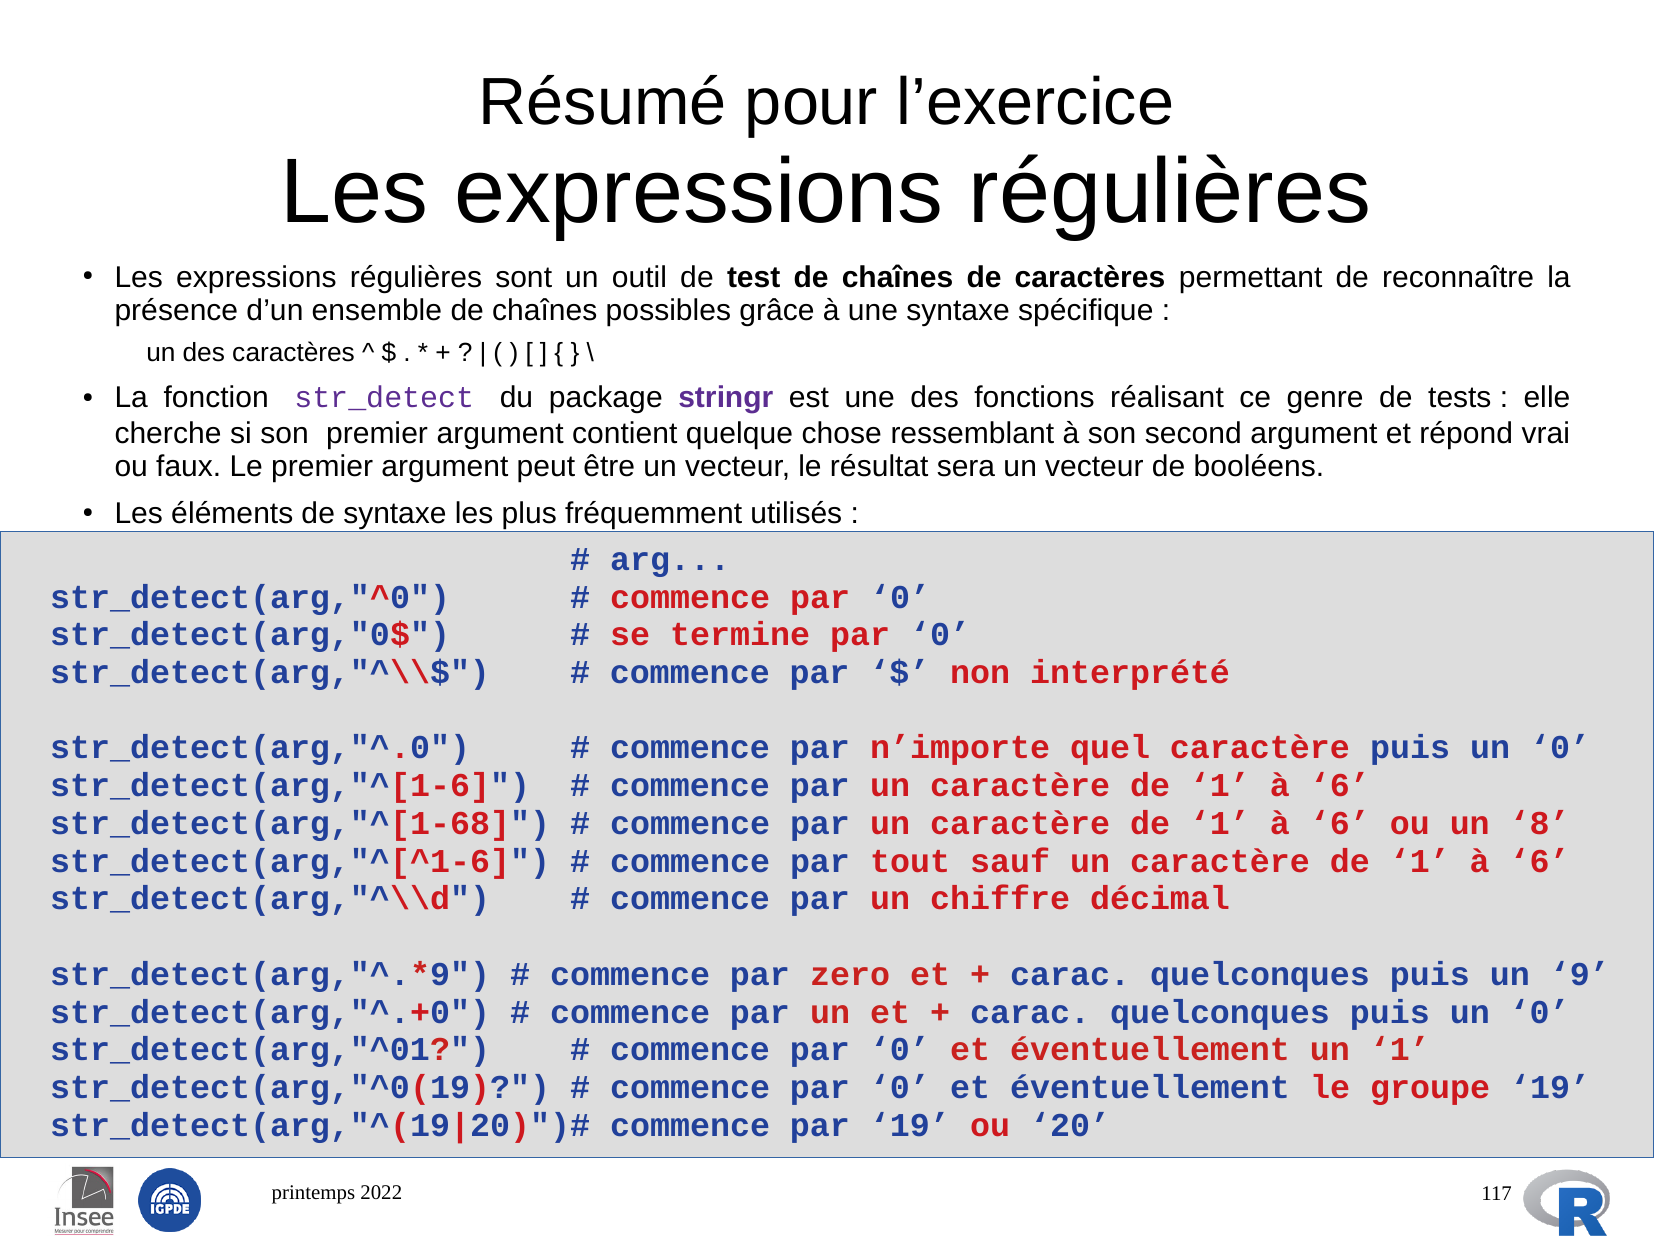

# Résumé pour l’exercice Les expressions régulières
Les expressions régulières sont un outil de test de chaînes de caractères permettant de reconnaître la présence d’un ensemble de chaînes possibles grâce à une syntaxe spécifique :
un des caractères ^ $ . * + ? | ( ) [ ] { } \
La fonction str_detect du package stringr est une des fonctions réalisant ce genre de tests : elle cherche si son premier argument contient quelque chose ressemblant à son second argument et répond vrai ou faux. Le premier argument peut être un vecteur, le résultat sera un vecteur de booléens.
Les éléments de syntaxe les plus fréquemment utilisés :
 # arg...
str_detect(arg,"^0") # commence par ‘0’
str_detect(arg,"0$") # se termine par ‘0’
str_detect(arg,"^\\$") # commence par ‘$’ non interprété
str_detect(arg,"^.0") # commence par n’importe quel caractère puis un ‘0’
str_detect(arg,"^[1-6]") # commence par un caractère de ‘1’ à ‘6’
str_detect(arg,"^[1-68]") # commence par un caractère de ‘1’ à ‘6’ ou un ‘8’
str_detect(arg,"^[^1-6]") # commence par tout sauf un caractère de ‘1’ à ‘6’
str_detect(arg,"^\\d") # commence par un chiffre décimal
str_detect(arg,"^.*9") # commence par zero et + carac. quelconques puis un ‘9’
str_detect(arg,"^.+0") # commence par un et + carac. quelconques puis un ‘0’
str_detect(arg,"^01?") # commence par ‘0’ et éventuellement un ‘1’
str_detect(arg,"^0(19)?") # commence par ‘0’ et éventuellement le groupe ‘19’
str_detect(arg,"^(19|20)")# commence par ‘19’ ou ‘20’
printemps 2022
117